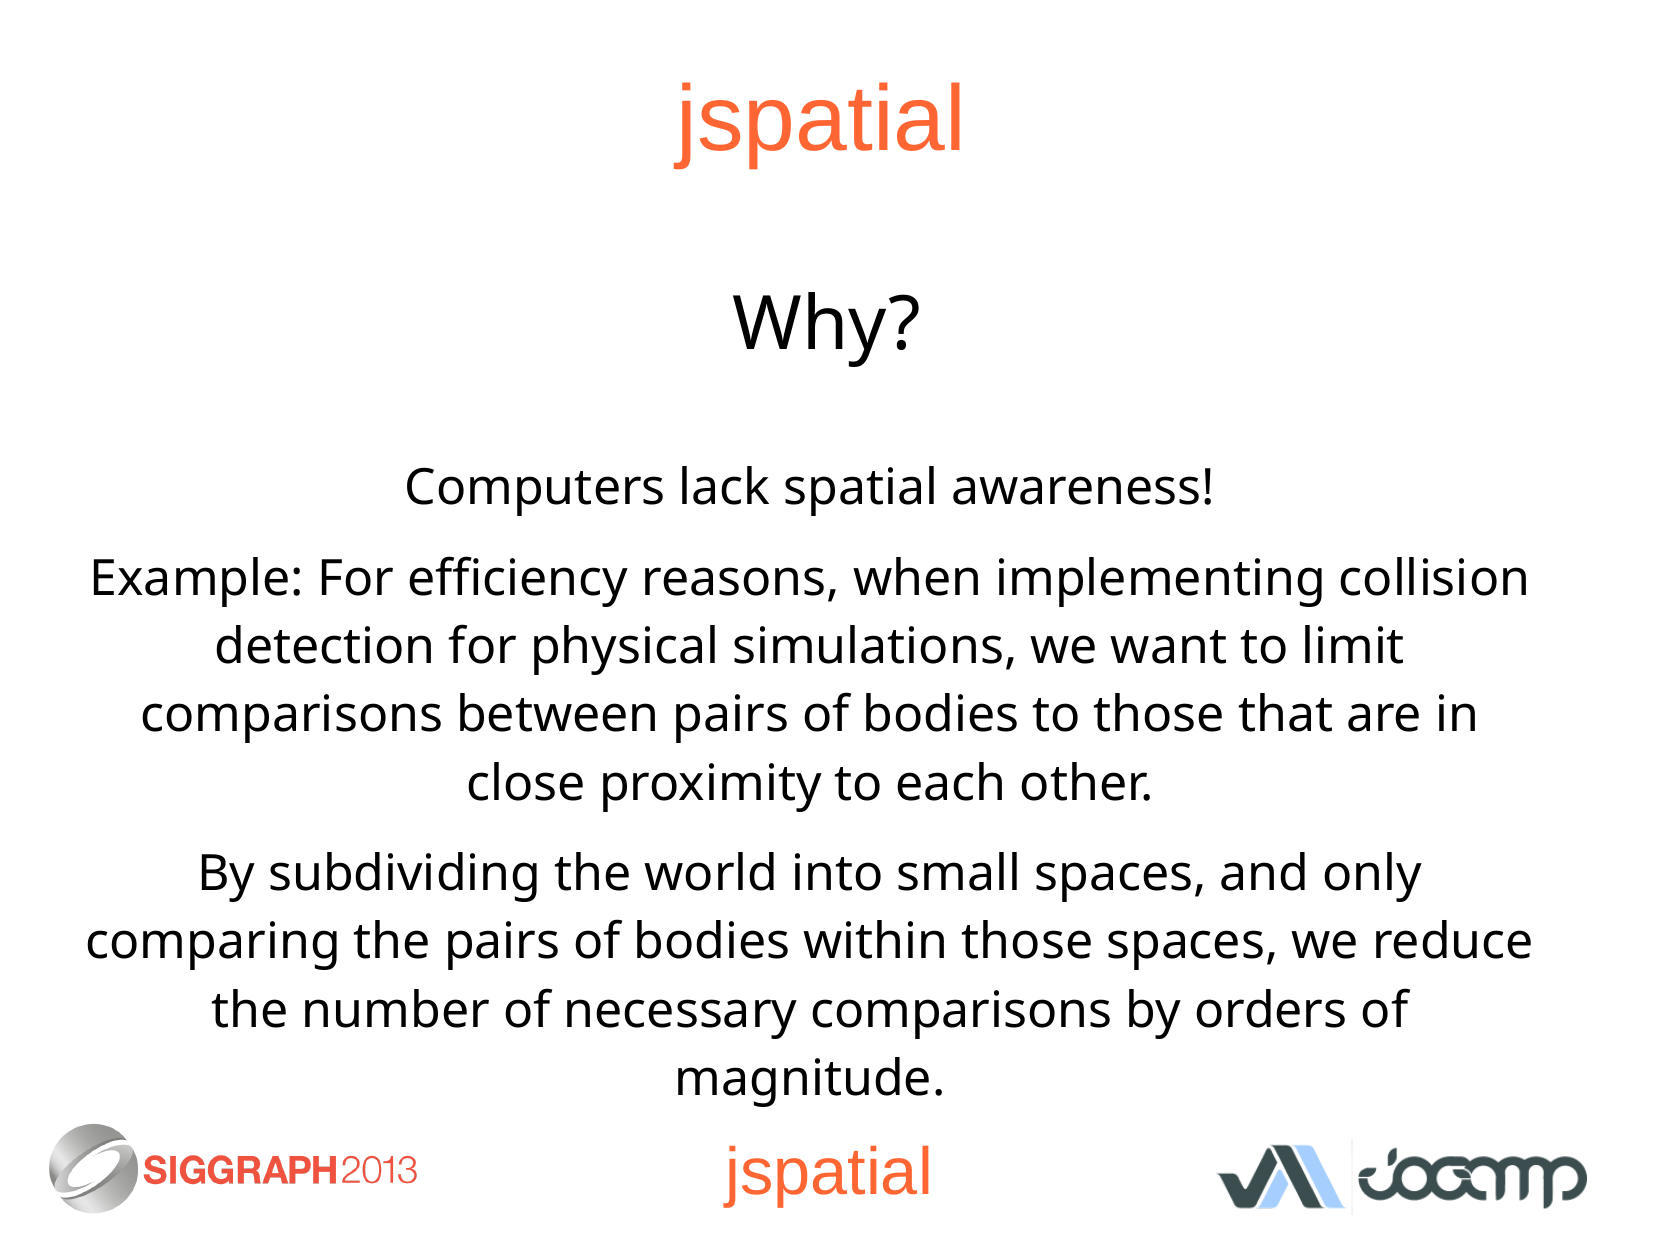

# jspatial
Why?
Computers lack spatial awareness!
Example: For efficiency reasons, when implementing collision detection for physical simulations, we want to limit comparisons between pairs of bodies to those that are in close proximity to each other.
By subdividing the world into small spaces, and only comparing the pairs of bodies within those spaces, we reduce the number of necessary comparisons by orders of magnitude.
jspatial